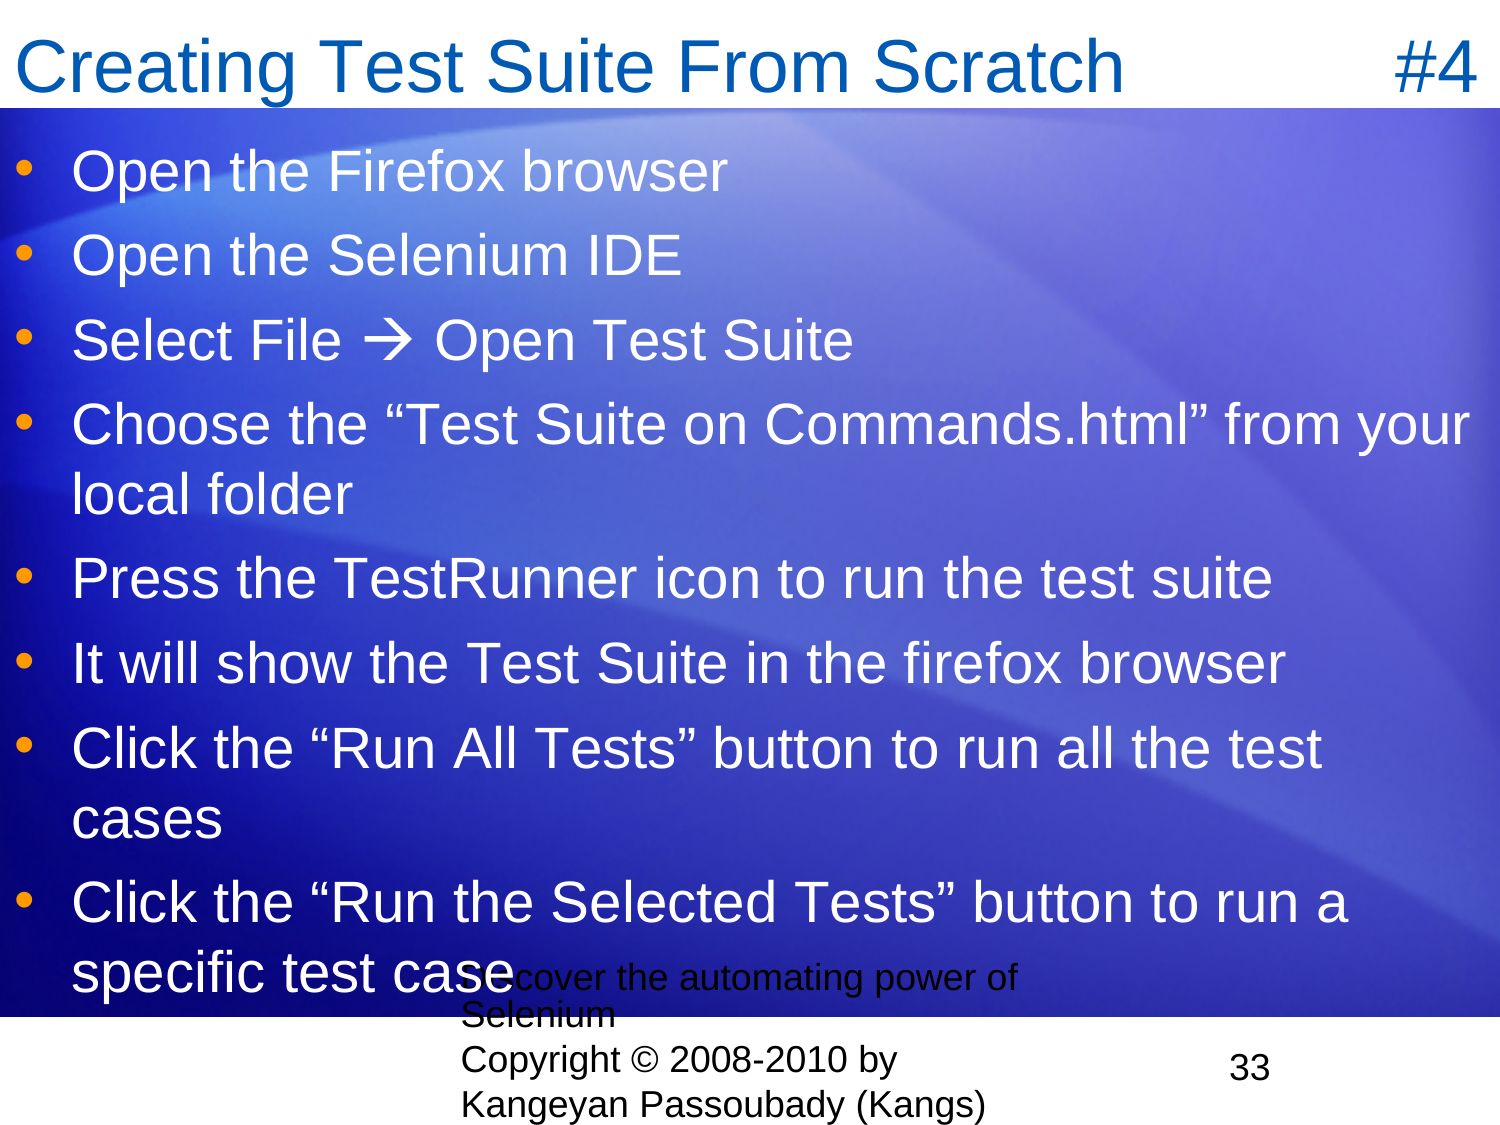

# Creating Test Suite From Scratch #4
Open the Firefox browser
Open the Selenium IDE
Select File  Open Test Suite
Choose the “Test Suite on Commands.html” from your local folder
Press the TestRunner icon to run the test suite
It will show the Test Suite in the firefox browser
Click the “Run All Tests” button to run all the test cases
Click the “Run the Selected Tests” button to run a specific test case
Discover the automating power of Selenium
33